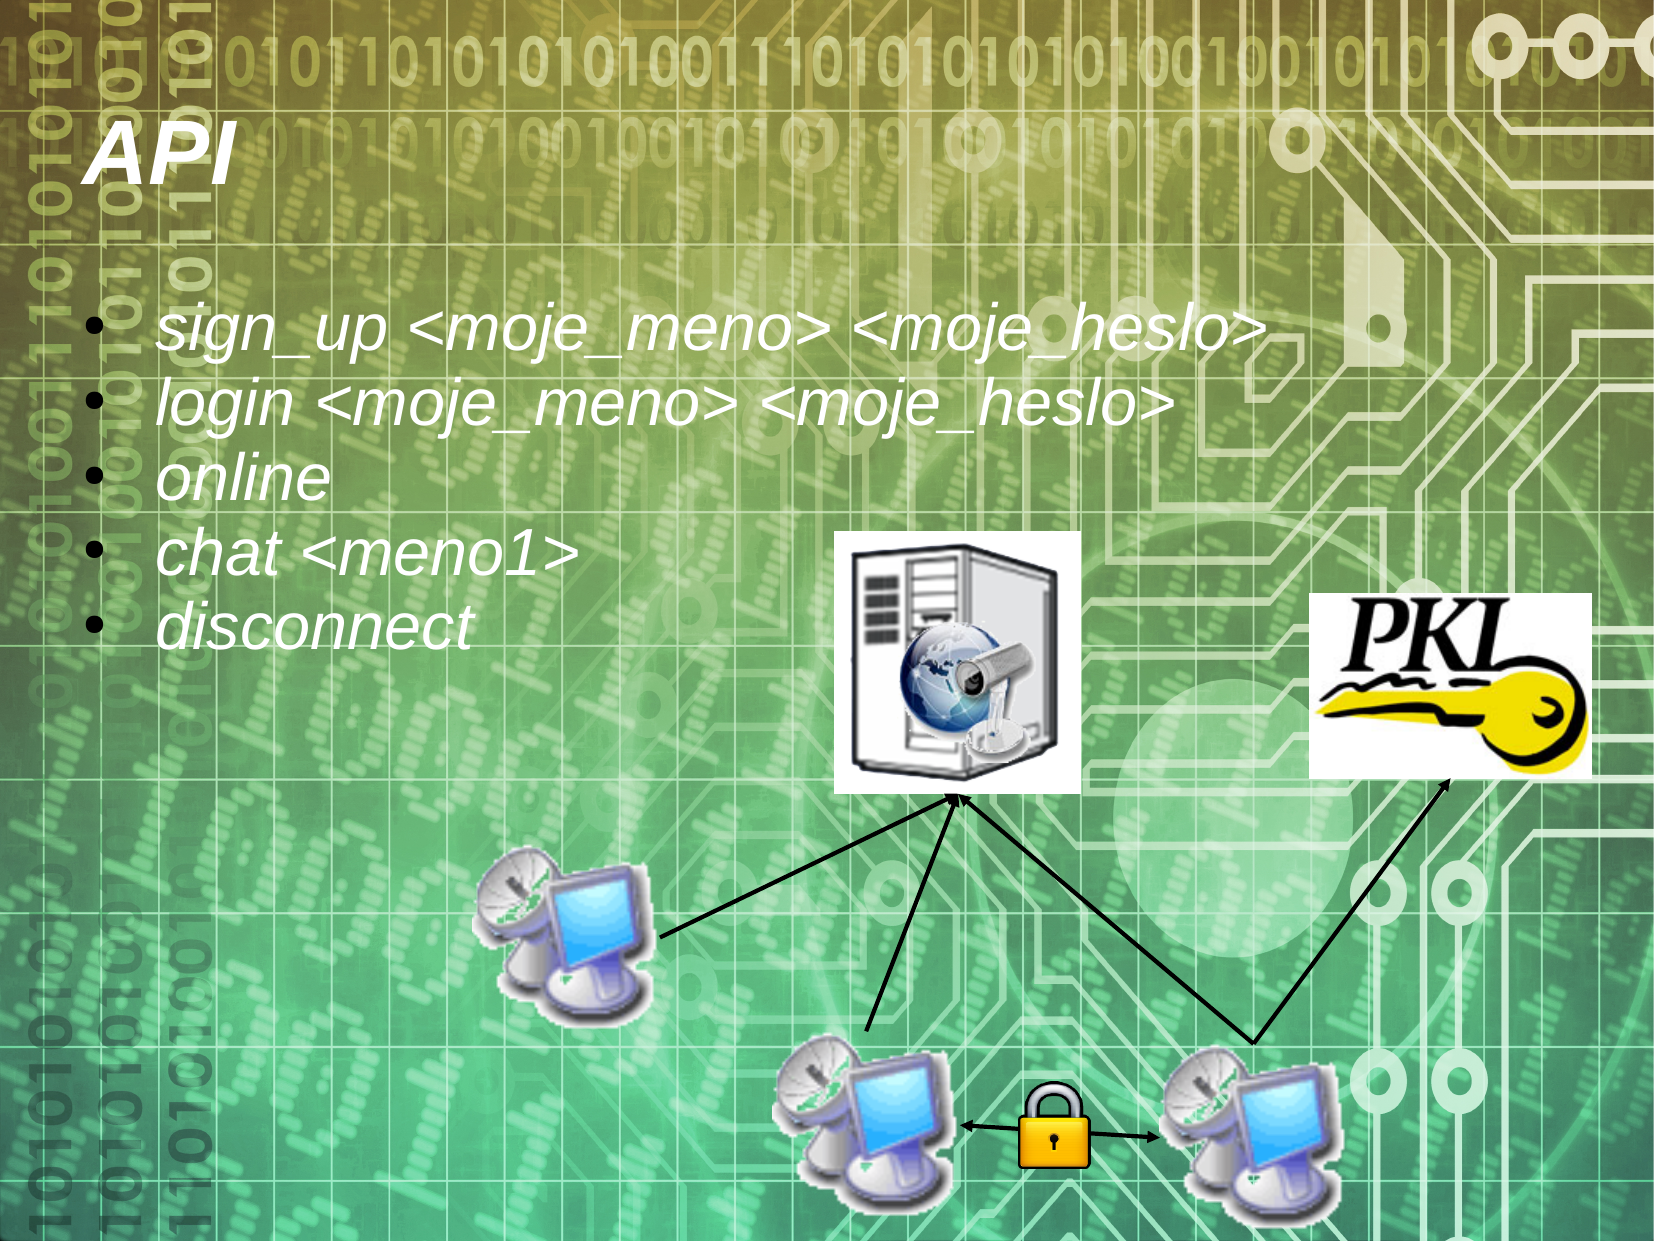

# API
 sign_up <moje_meno> <moje_heslo>
 login <moje_meno> <moje_heslo>
 online
 chat <meno1>
 disconnect